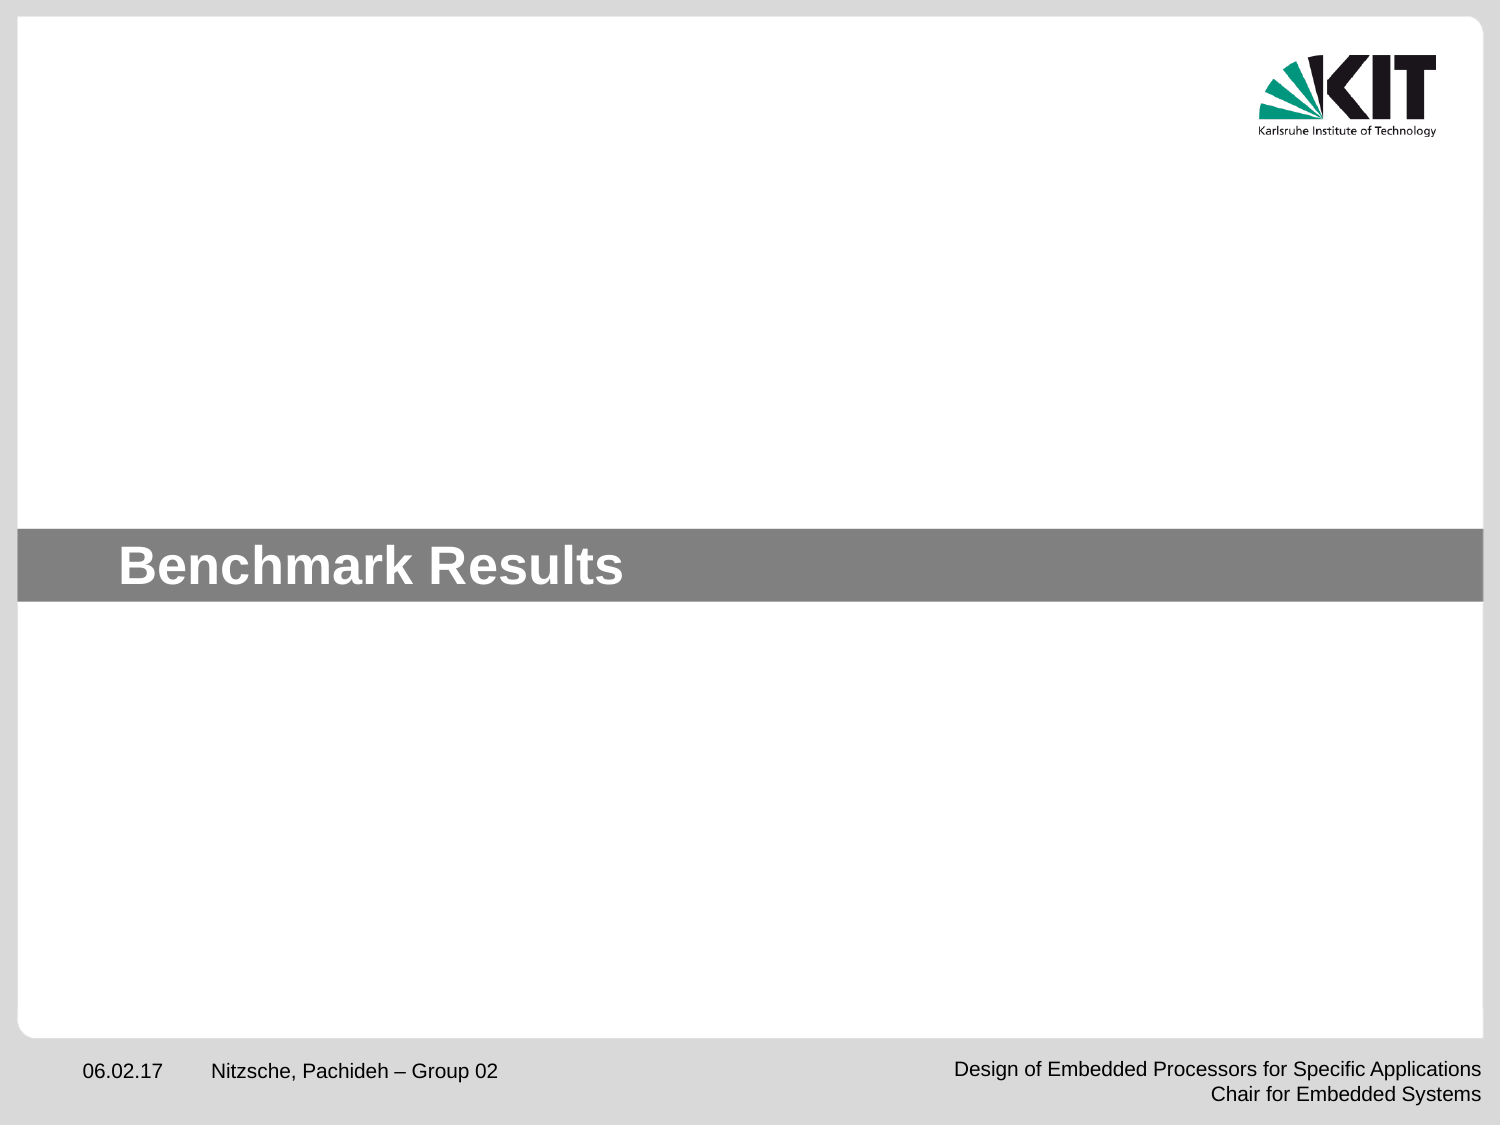

Benchmark Results
Nitzsche, Pachideh – Group 02